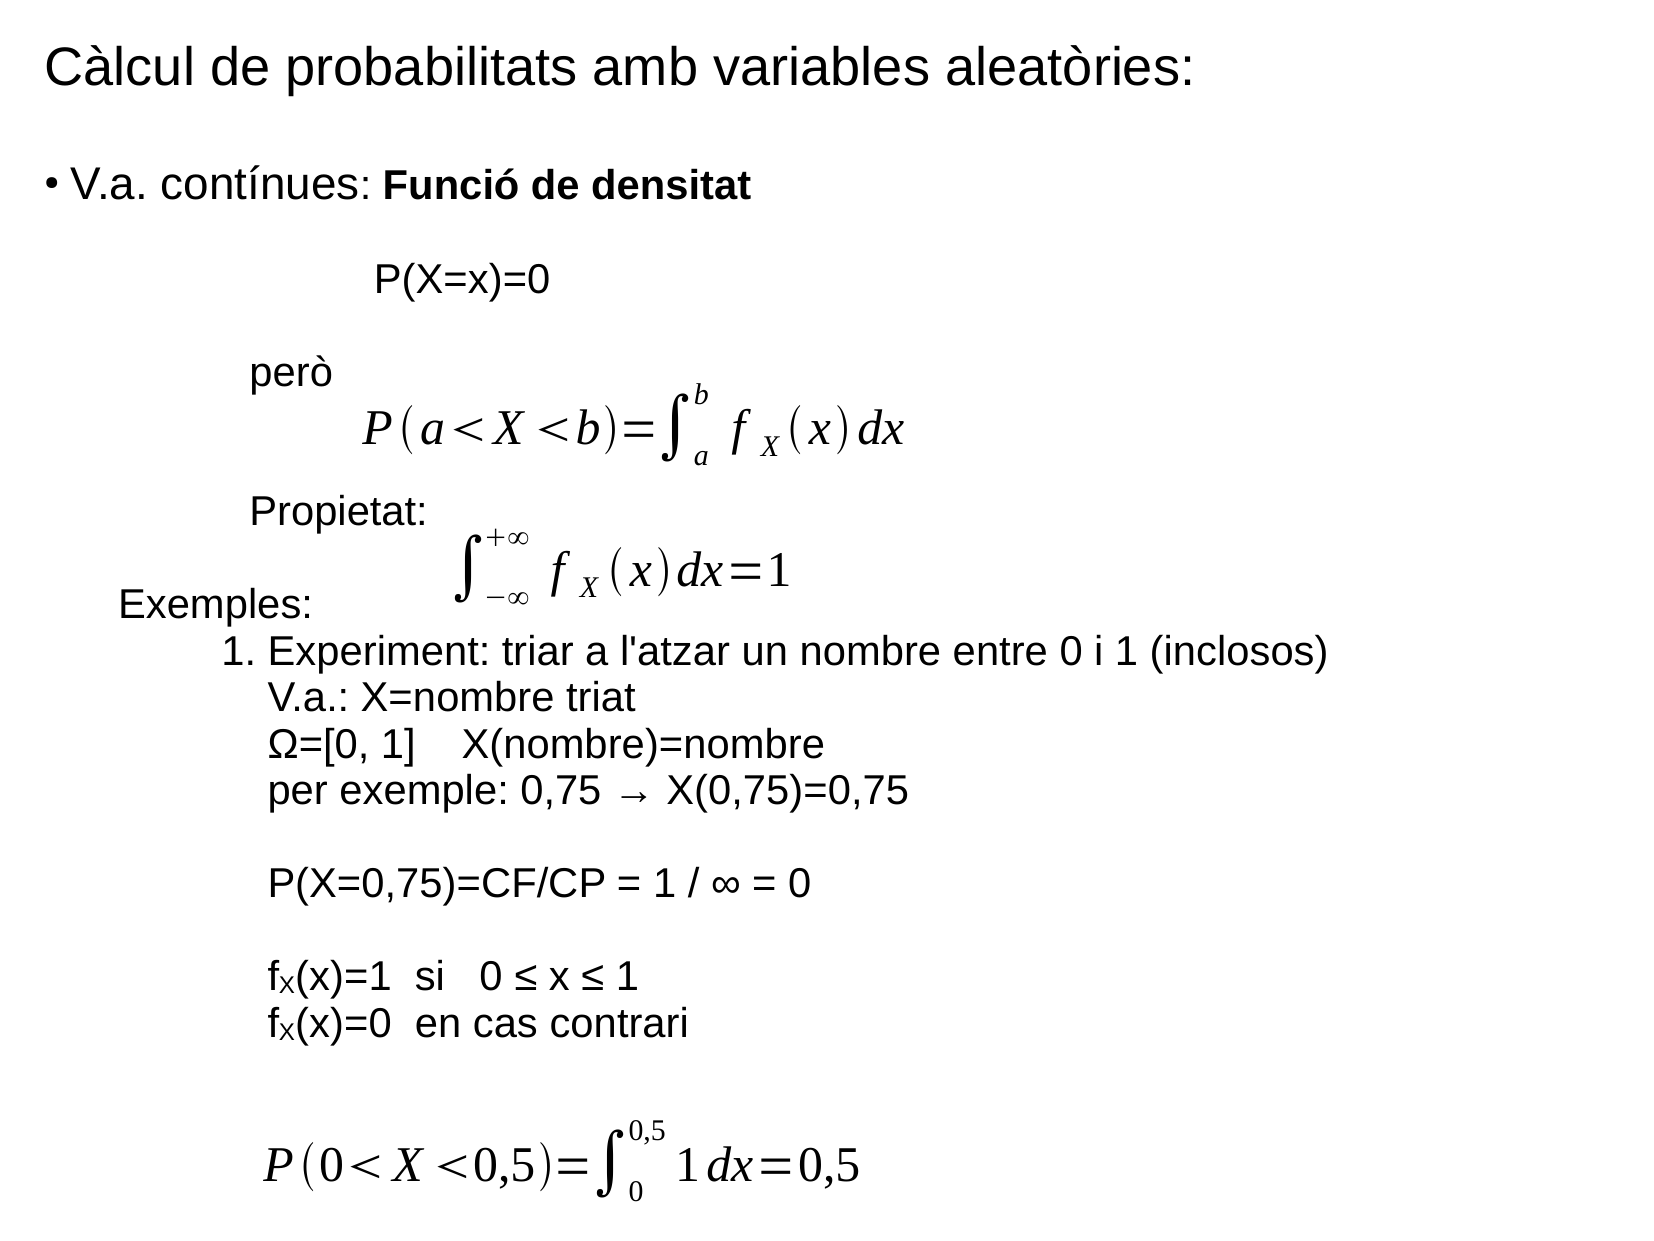

Càlcul de probabilitats amb variables aleatòries:
 V.a. contínues: Funció de densitat
				 P(X=x)=0
		 però
		 Propietat:
	Exemples:
1. Experiment: triar a l'atzar un nombre entre 0 i 1 (inclosos)
 V.a.: X=nombre triat
 Ω=[0, 1] X(nombre)=nombre
 per exemple: 0,75 → X(0,75)=0,75
 P(X=0,75)=CF/CP = 1 / ∞ = 0
 fX(x)=1 si 0 ≤ x ≤ 1
 fX(x)=0 en cas contrari